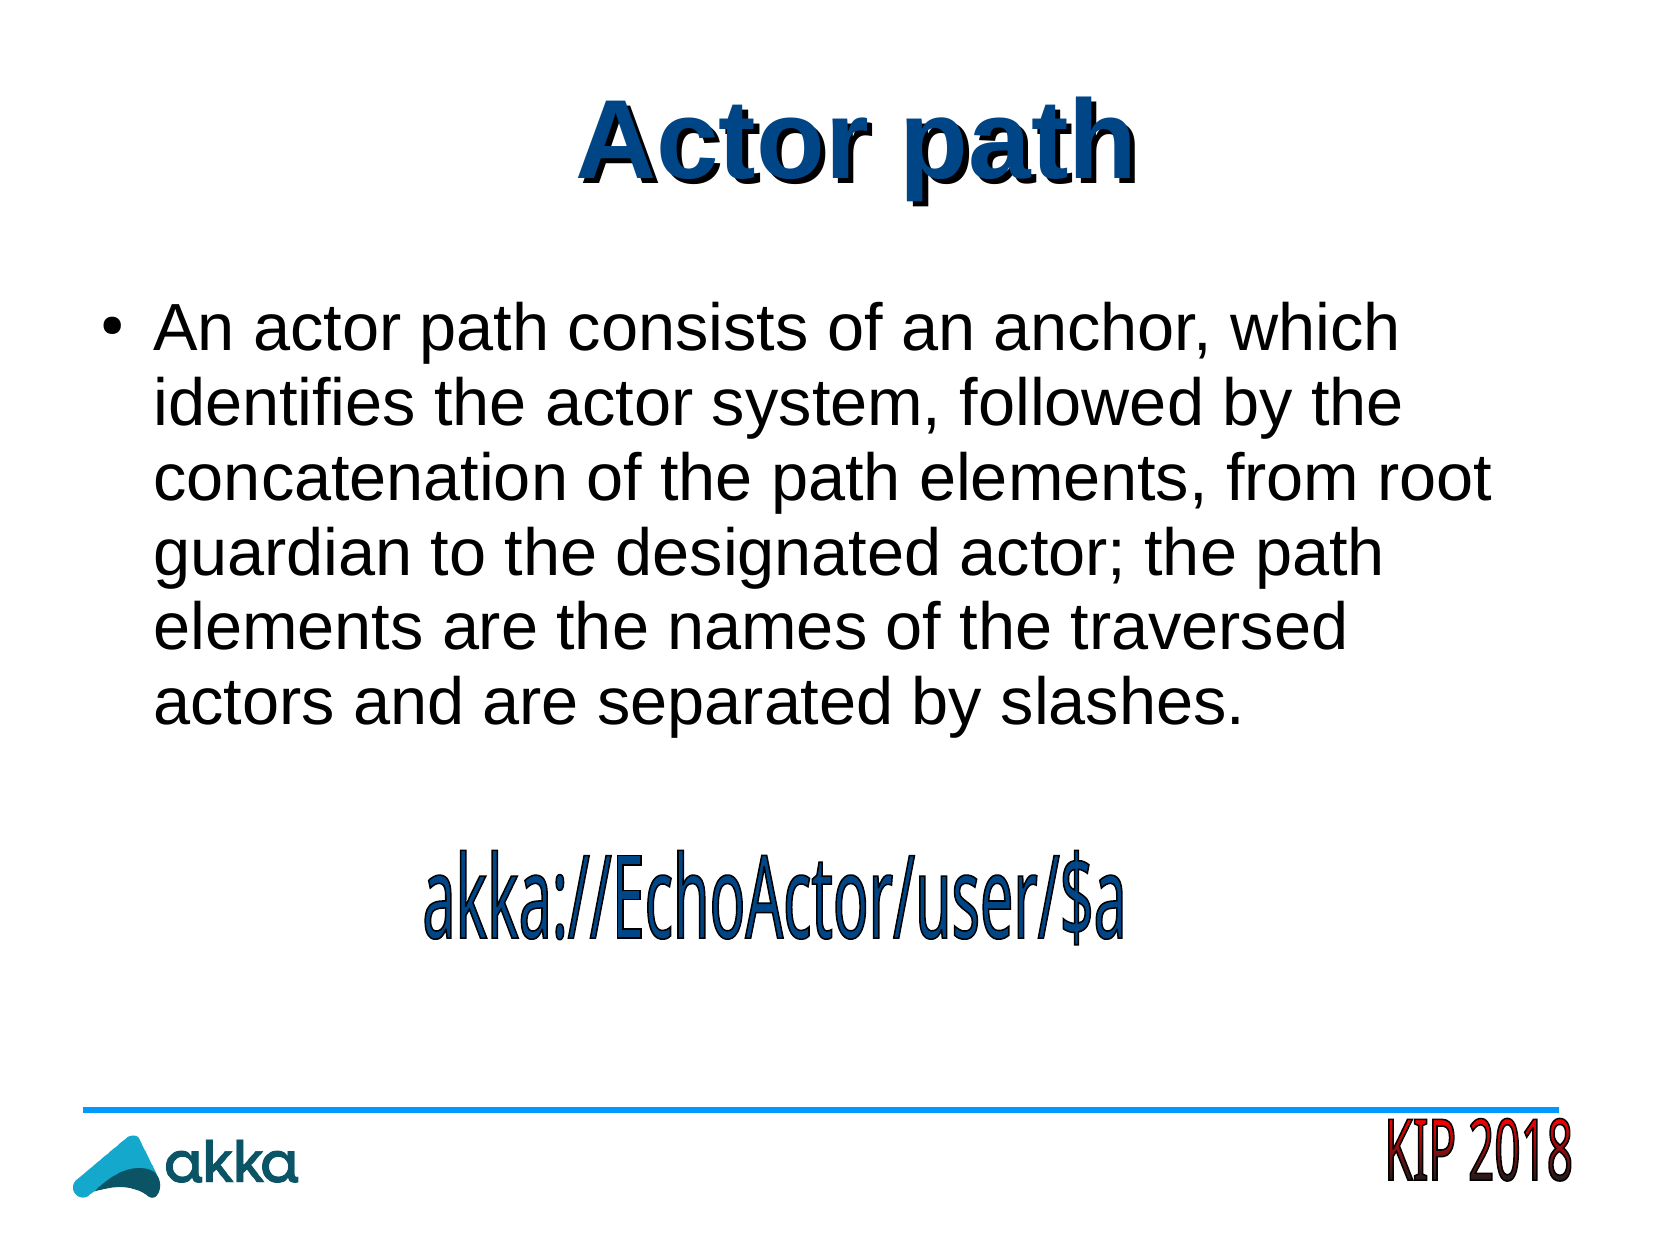

Actor path
# An actor path consists of an anchor, which identifies the actor system, followed by the concatenation of the path elements, from root guardian to the designated actor; the path elements are the names of the traversed actors and are separated by slashes.
akka://EchoActor/user/$a